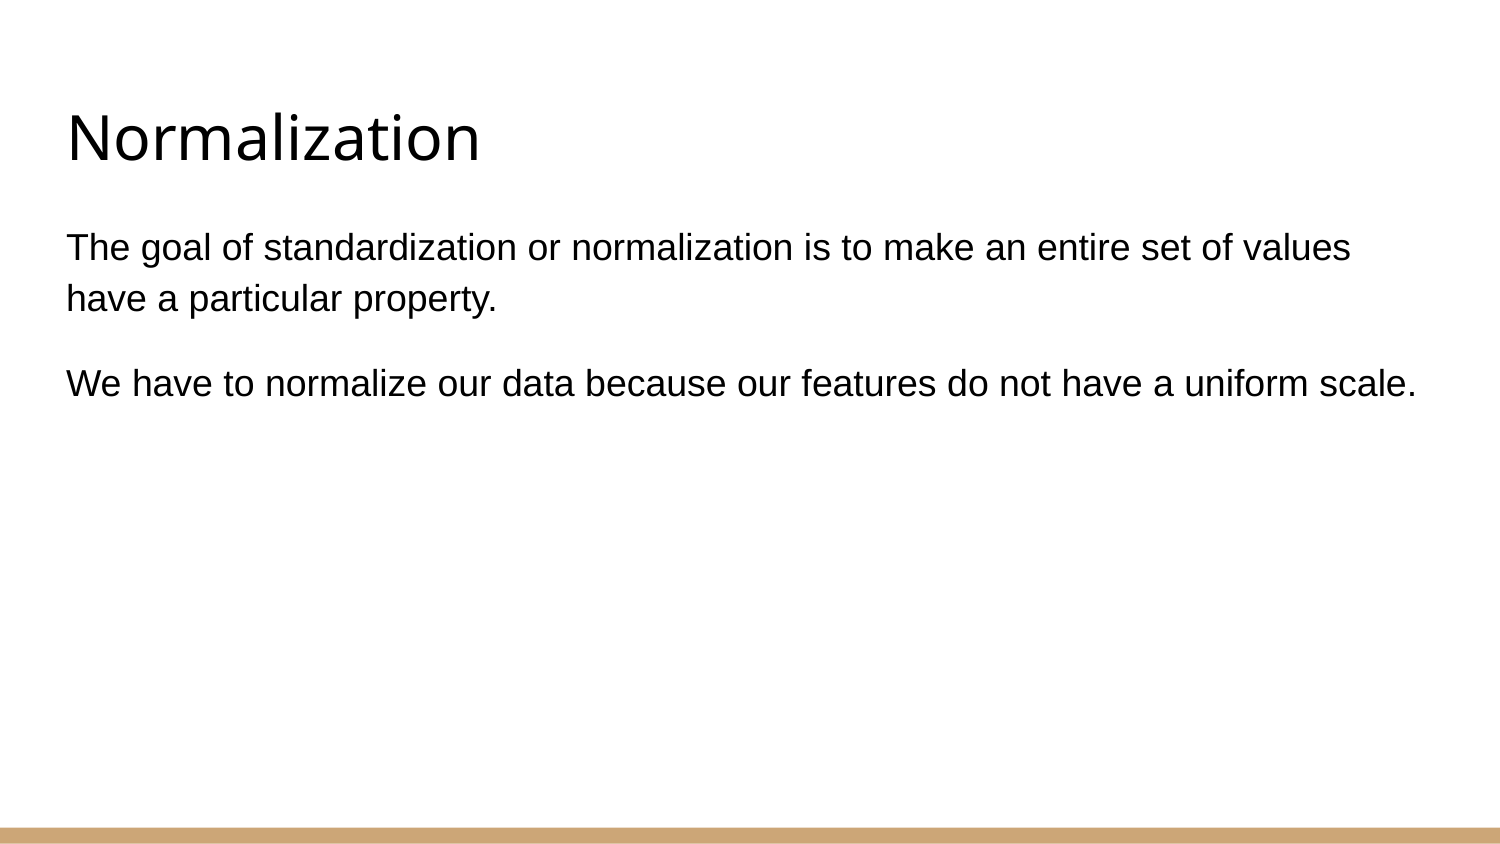

# Normalization
The goal of standardization or normalization is to make an entire set of values have a particular property.
We have to normalize our data because our features do not have a uniform scale.